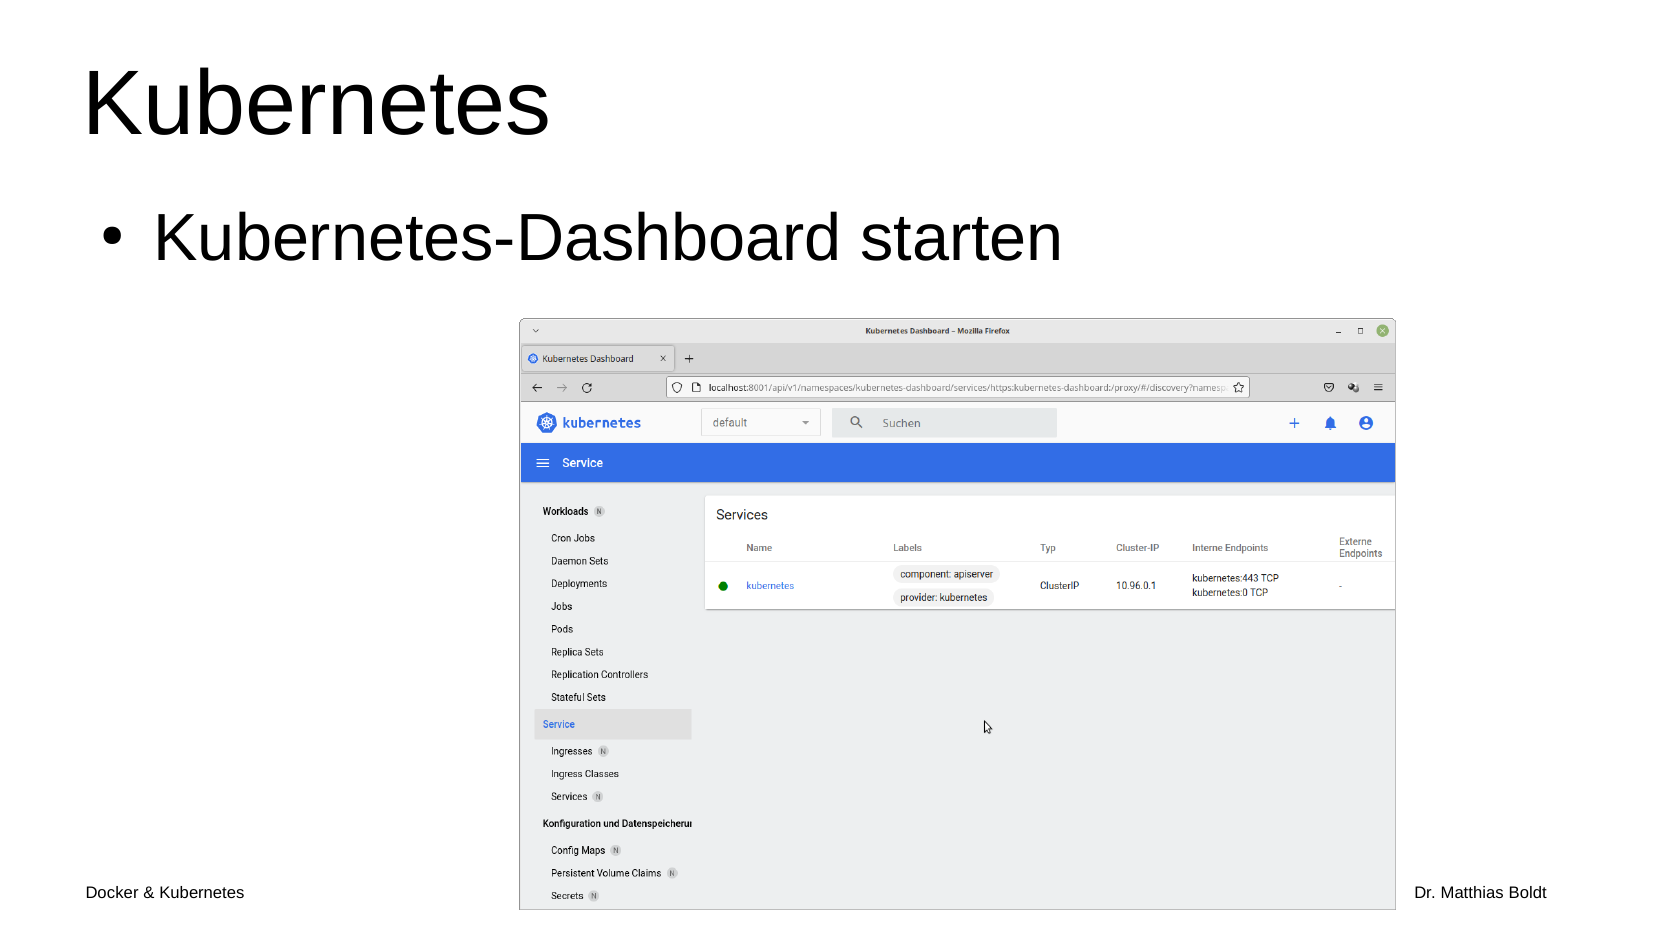

# Kubernetes
Kubernetes-Dashboard starten
Docker & Kubernetes																Dr. Matthias Boldt